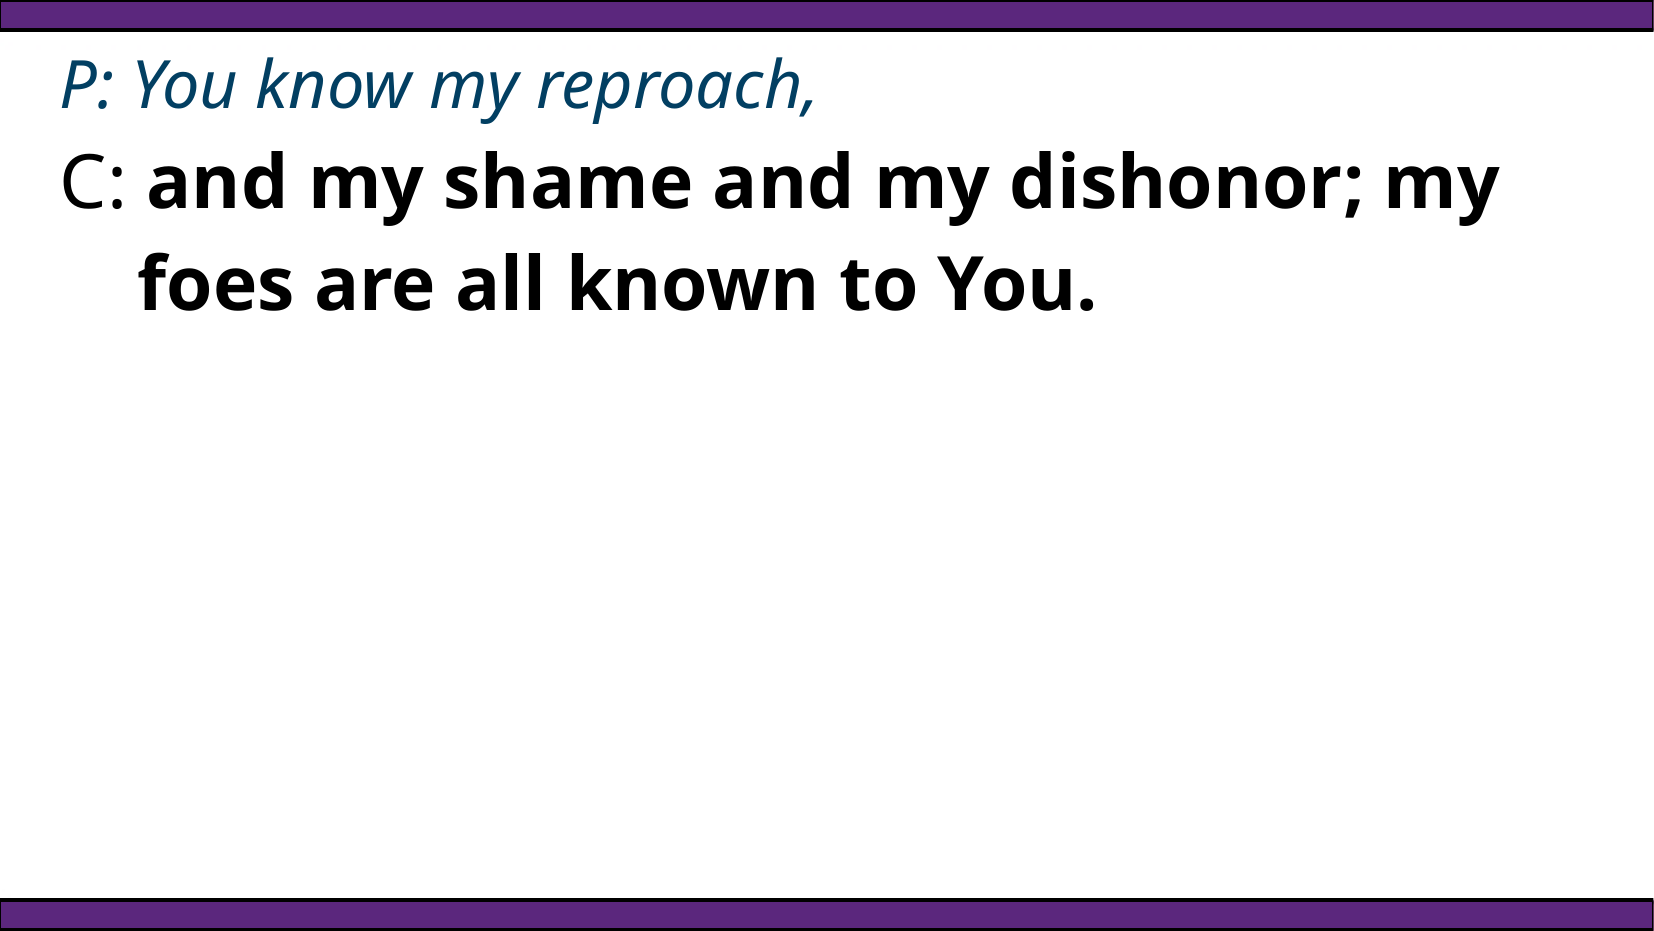

P: You know my reproach,
C: and my shame and my dishonor; my
 foes are all known to You.